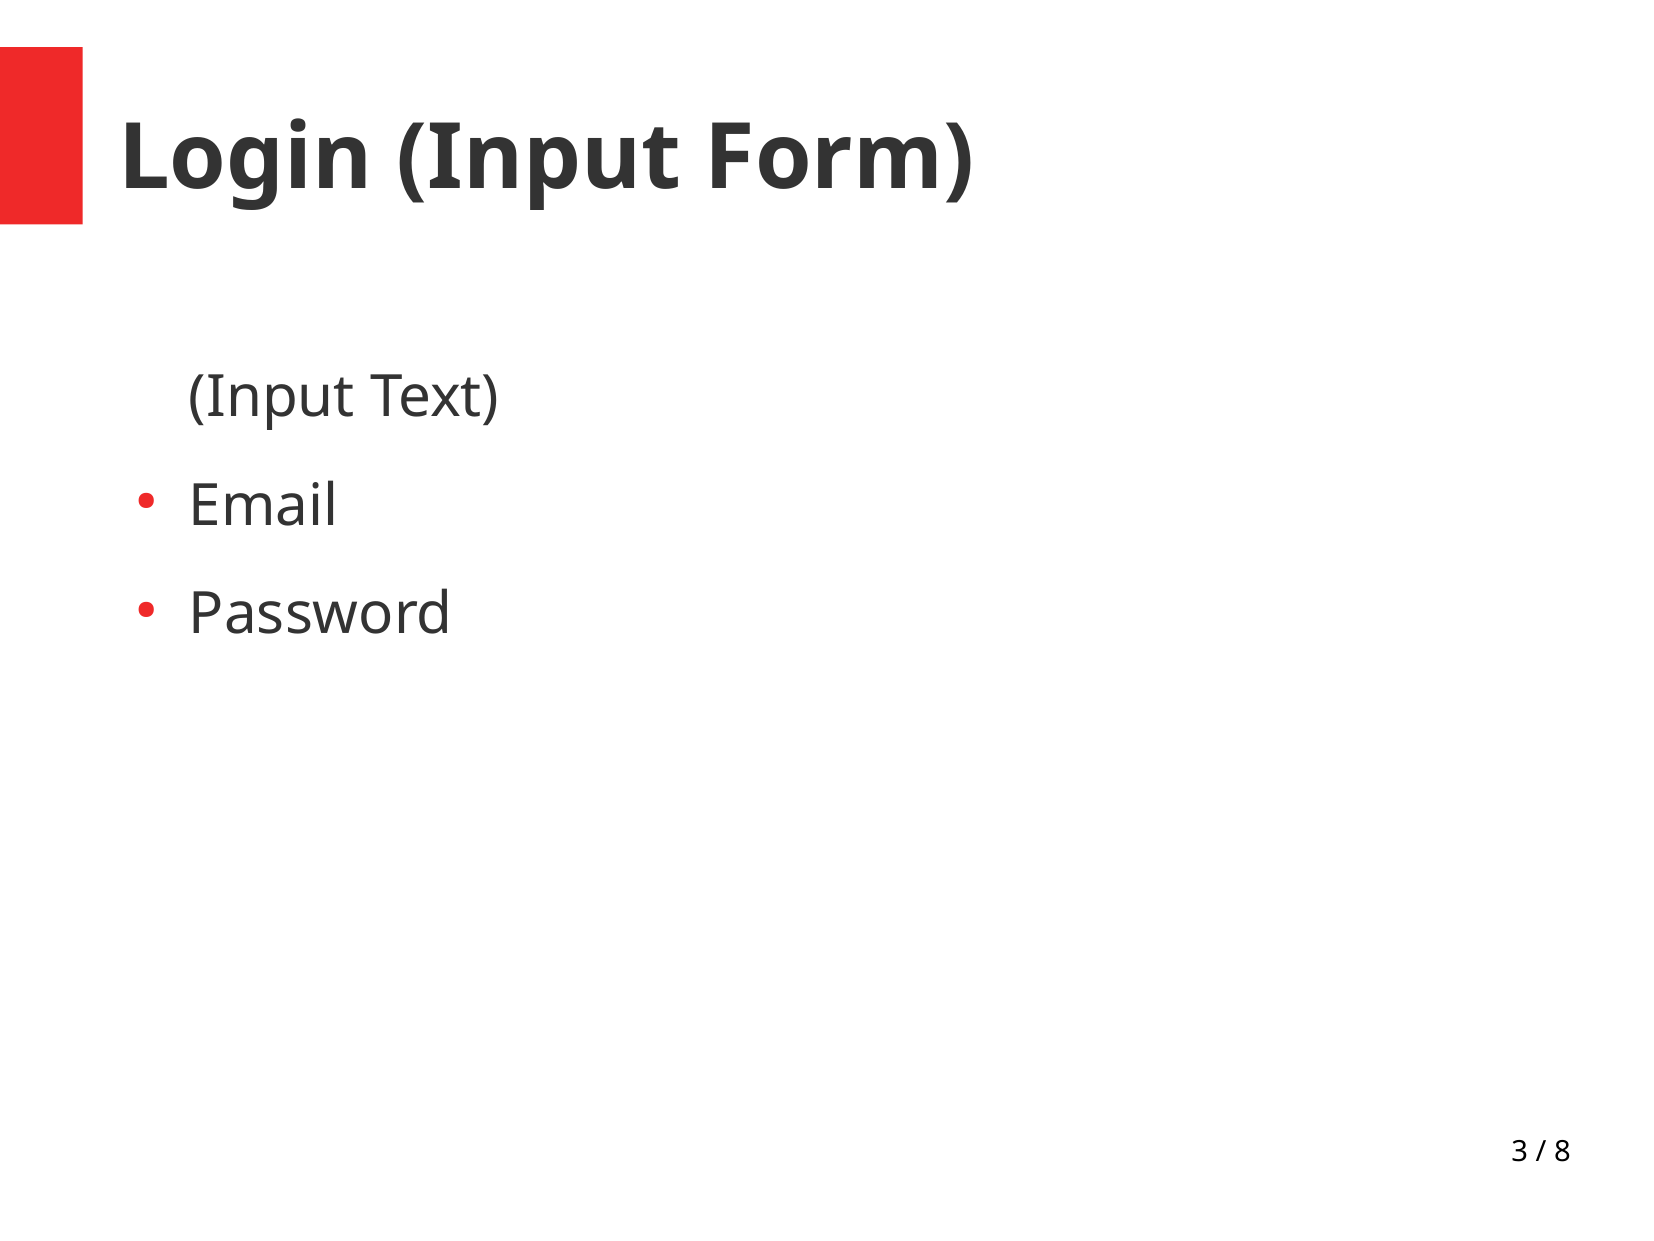

# Login (Input Form)
(Input Text)
Email
Password
3